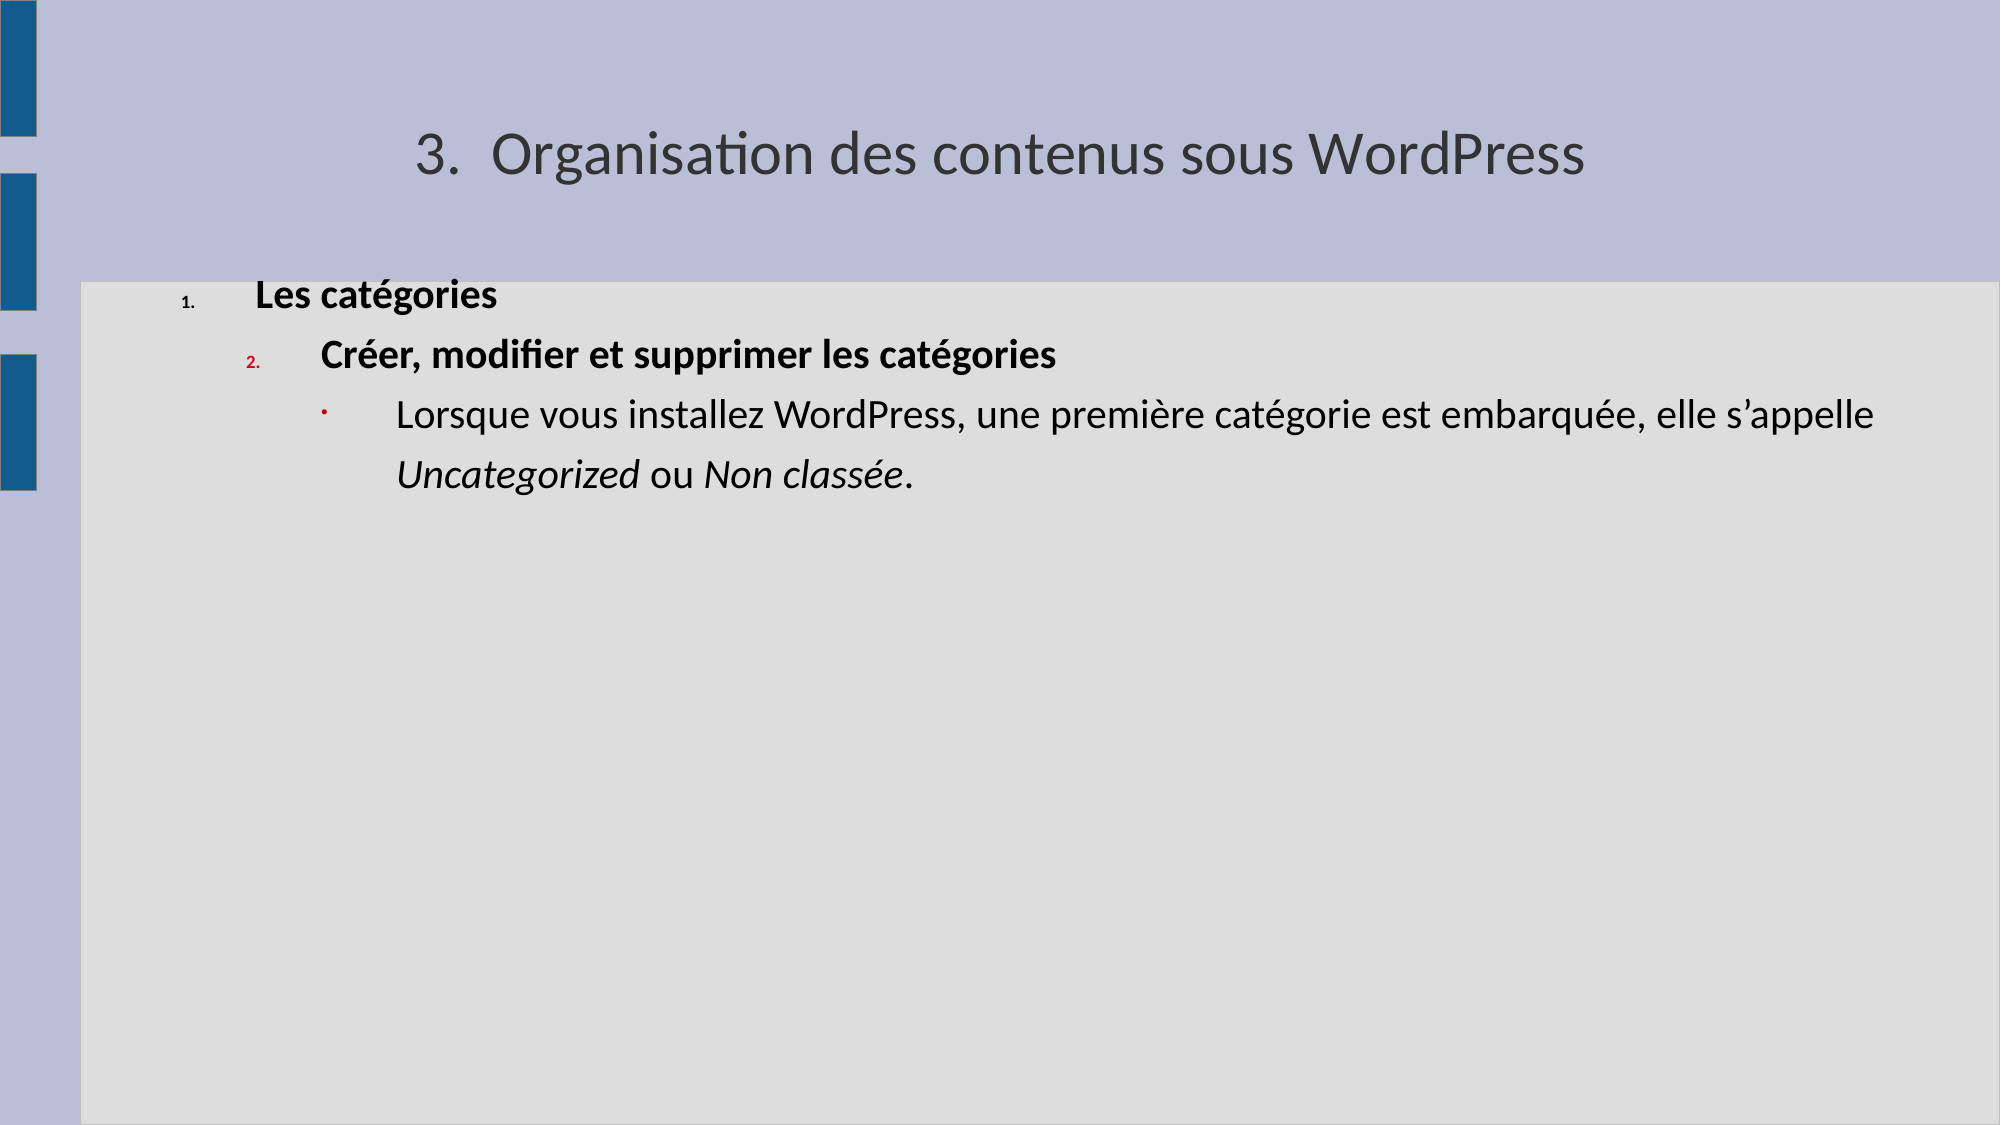

# 3.	Organisation des contenus sous WordPress
Les catégories
Créer, modifier et supprimer les catégories
Lorsque vous installez WordPress, une première catégorie est embarquée, elle s’appelle
Uncategorized ou Non classée.